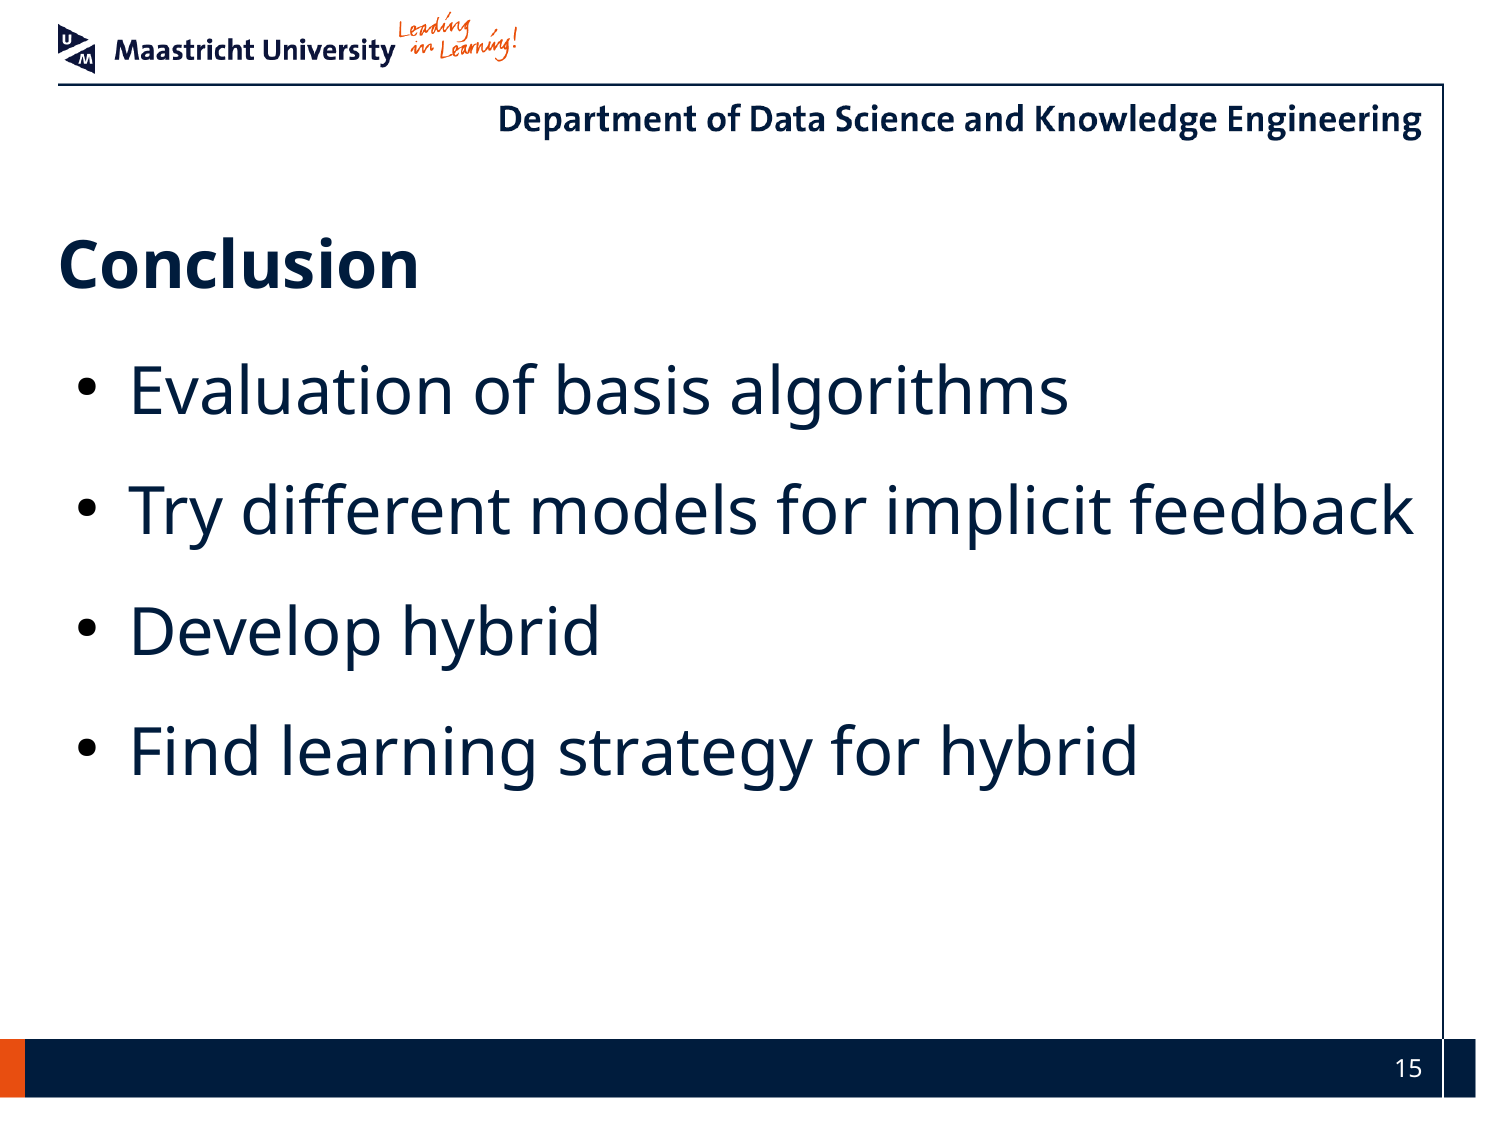

# Conclusion
Evaluation of basis algorithms
Try different models for implicit feedback
Develop hybrid
Find learning strategy for hybrid